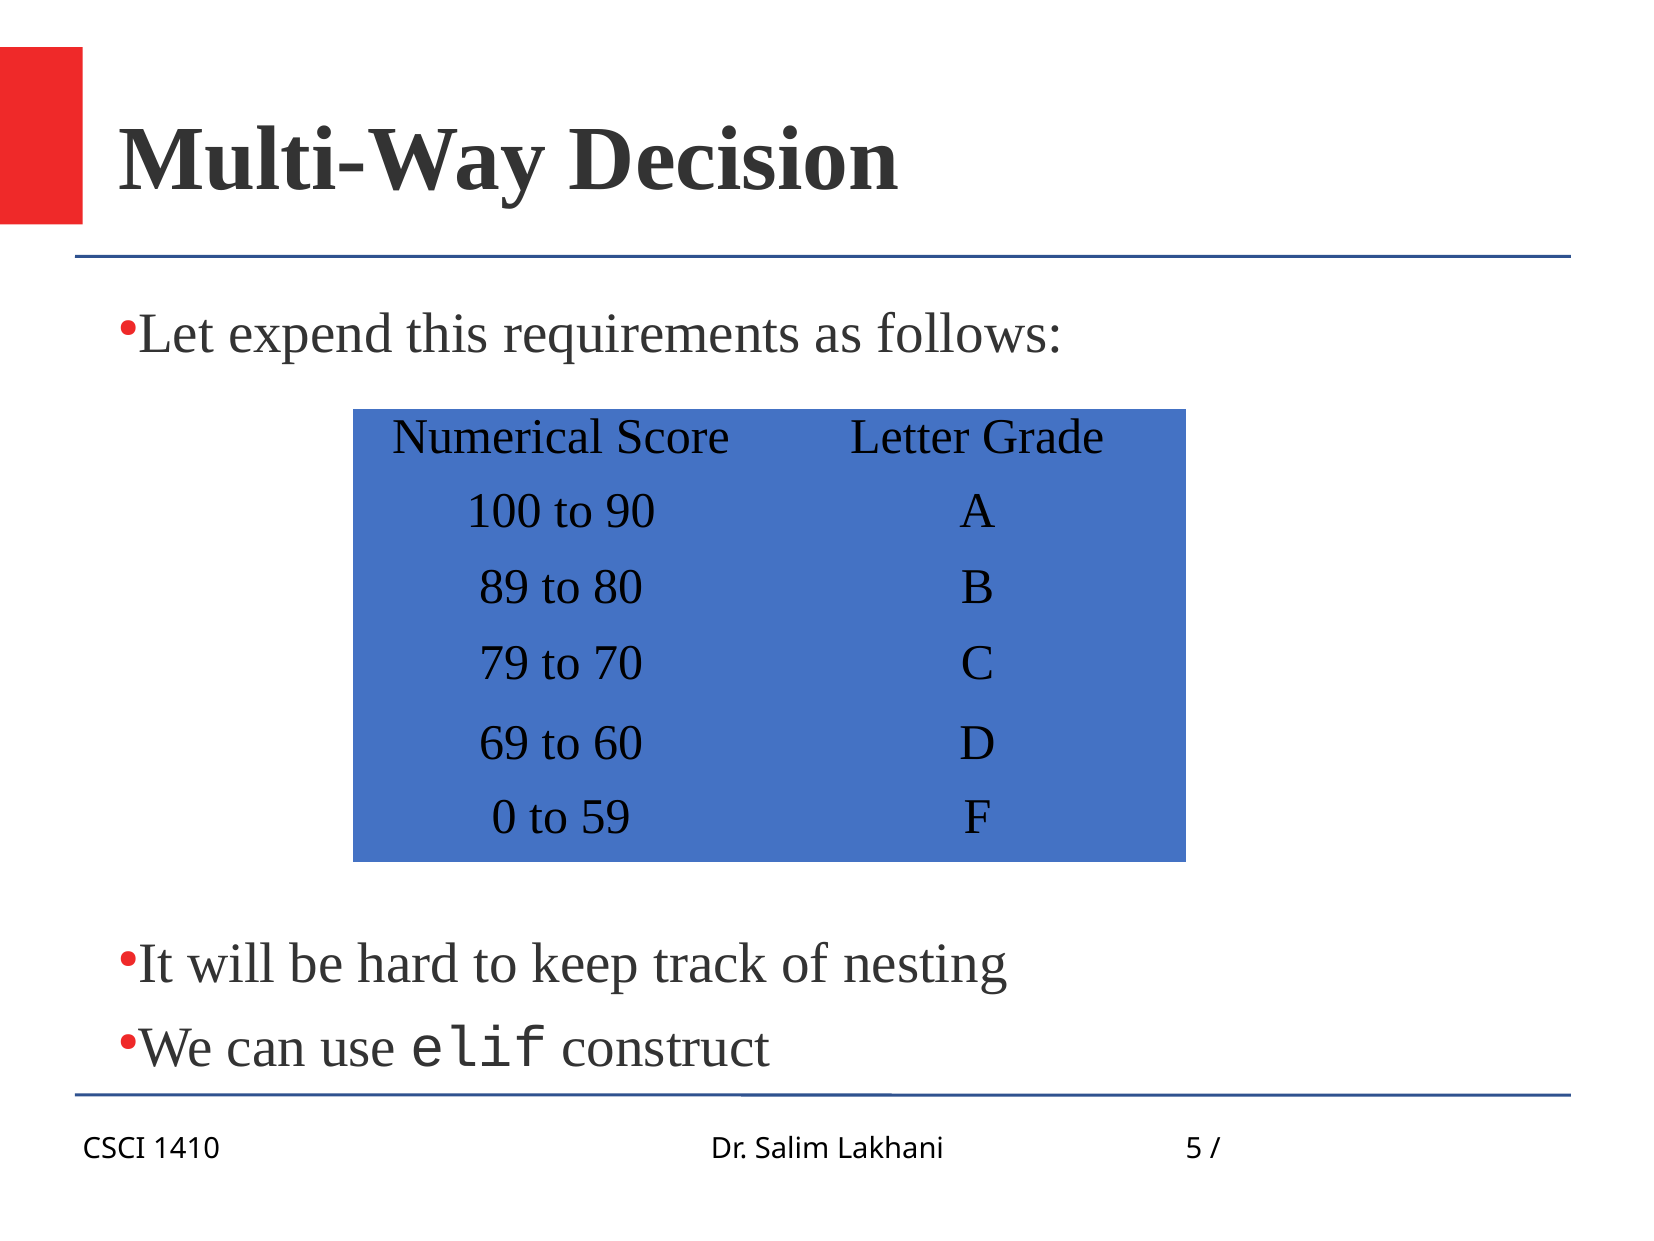

# Multi-Way Decision
Let expend this requirements as follows:
It will be hard to keep track of nesting
We can use elif construct
| Numerical Score | Letter Grade |
| --- | --- |
| 100 to 90 | A |
| 89 to 80 | B |
| 79 to 70 | C |
| 69 to 60 | D |
| 0 to 59 | F |
CSCI 1410
Dr. Salim Lakhani